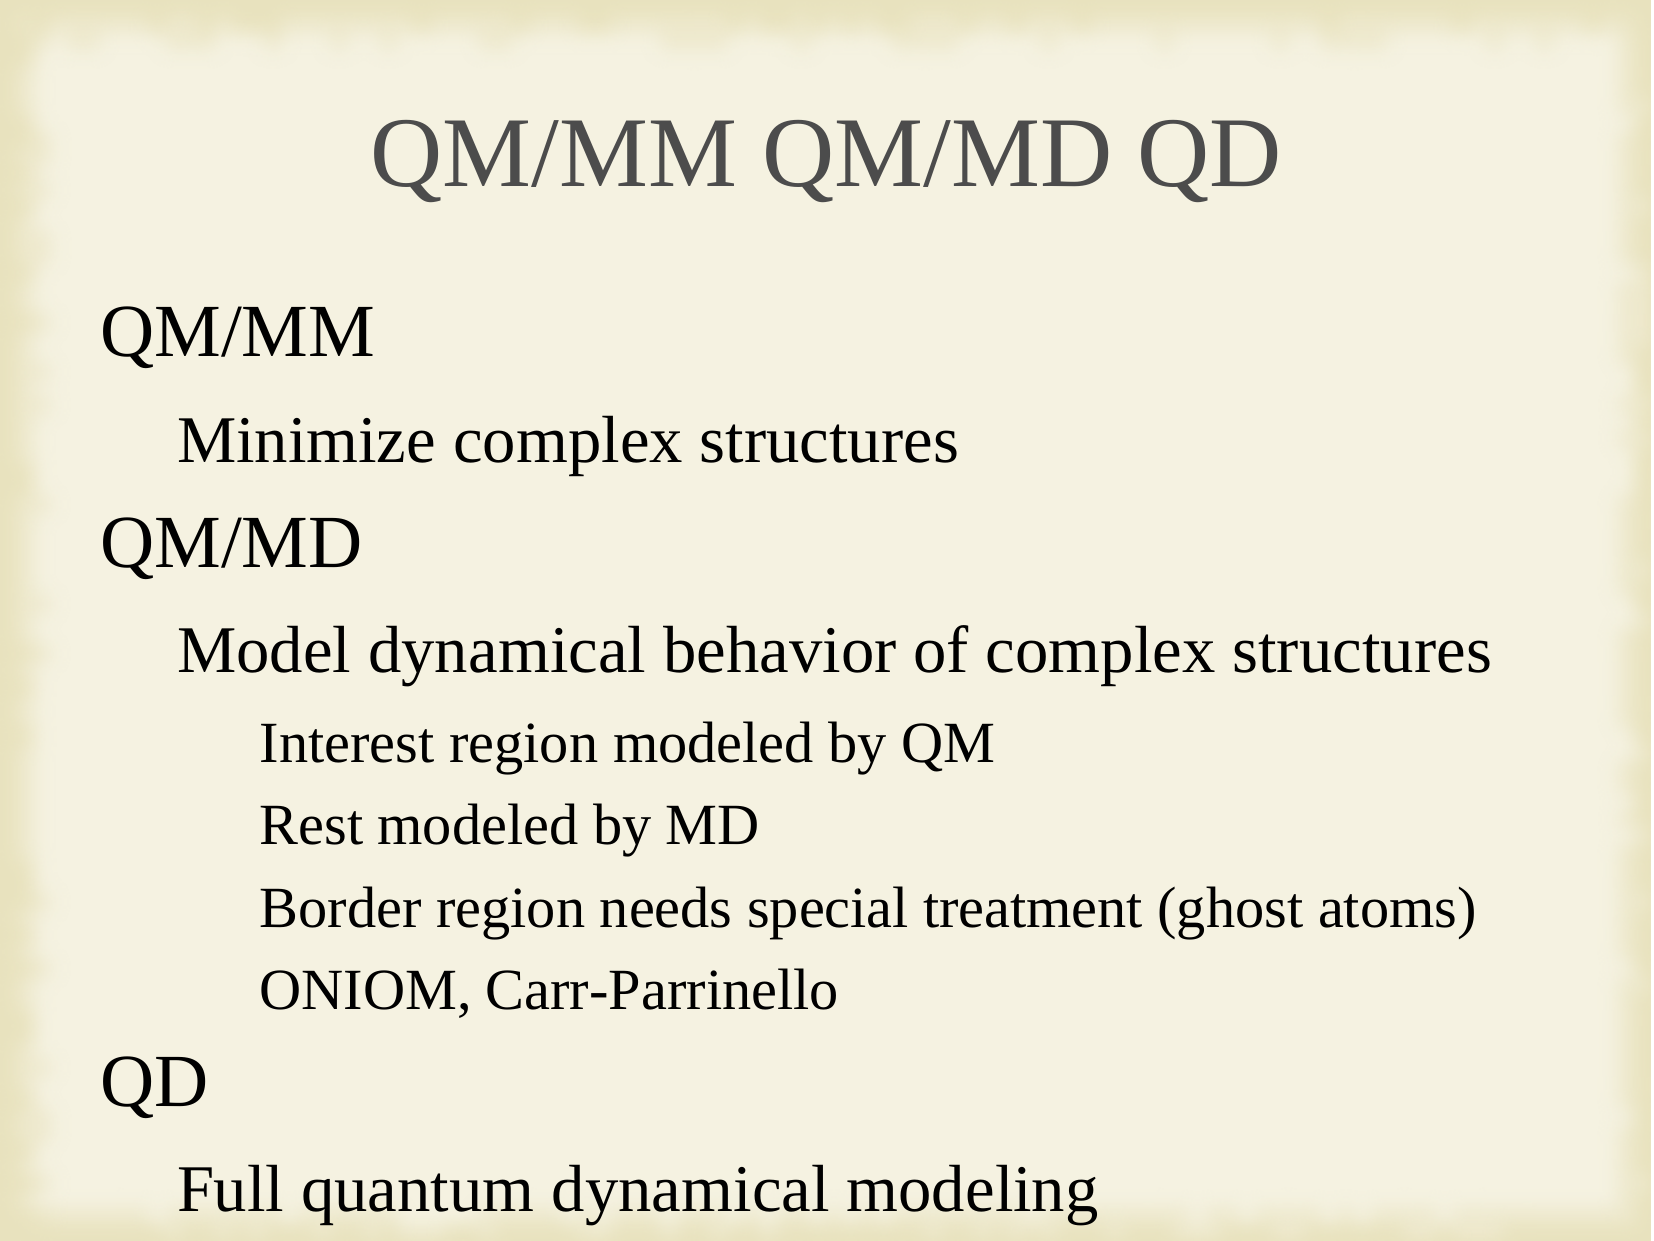

# QM/MM QM/MD QD
QM/MM
Minimize complex structures
QM/MD
Model dynamical behavior of complex structures
Interest region modeled by QM
Rest modeled by MD
Border region needs special treatment (ghost atoms)
ONIOM, Carr-Parrinello
QD
Full quantum dynamical modeling